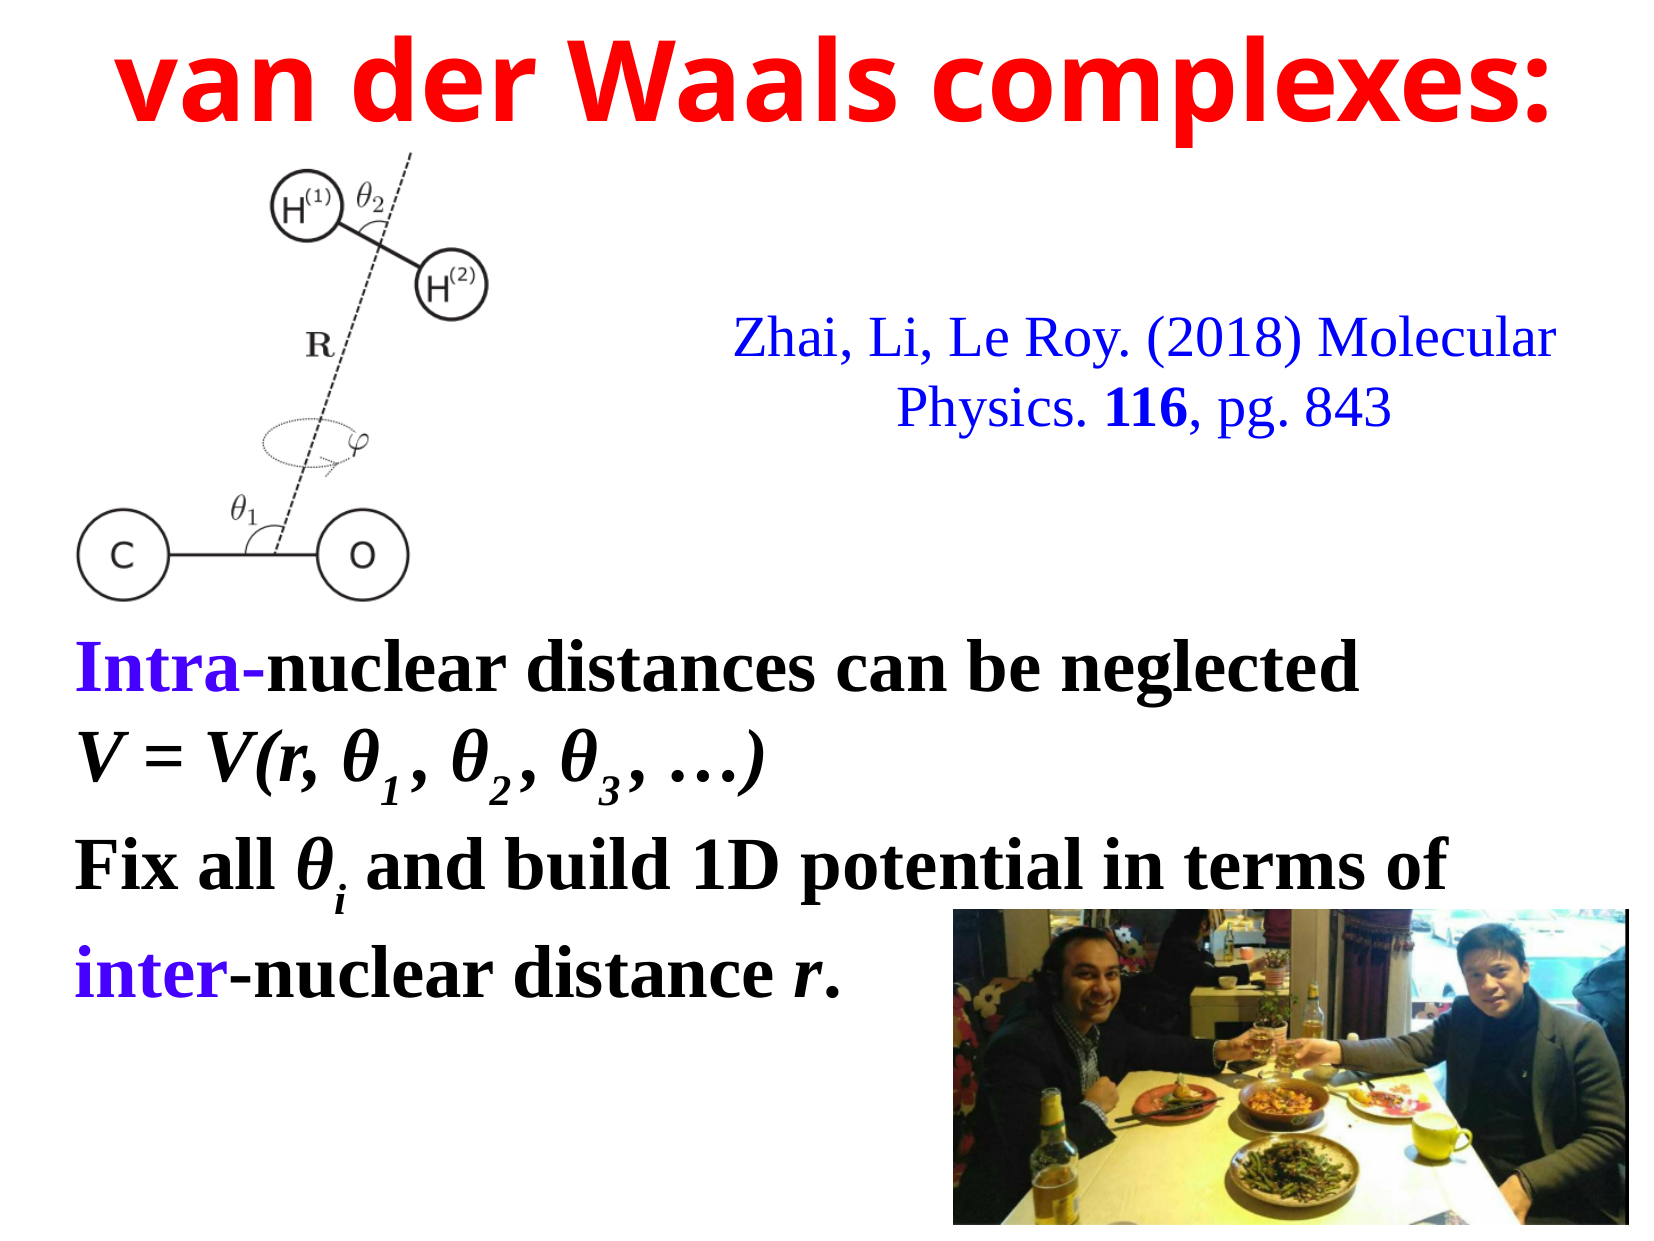

van der Waals complexes:
Zhai, Li, Le Roy. (2018) Molecular Physics. 116, pg. 843
Intra-nuclear distances can be neglected
V = V(r, θ1 , θ2 , θ3 , …)
Fix all θi and build 1D potential in terms of inter-nuclear distance r.